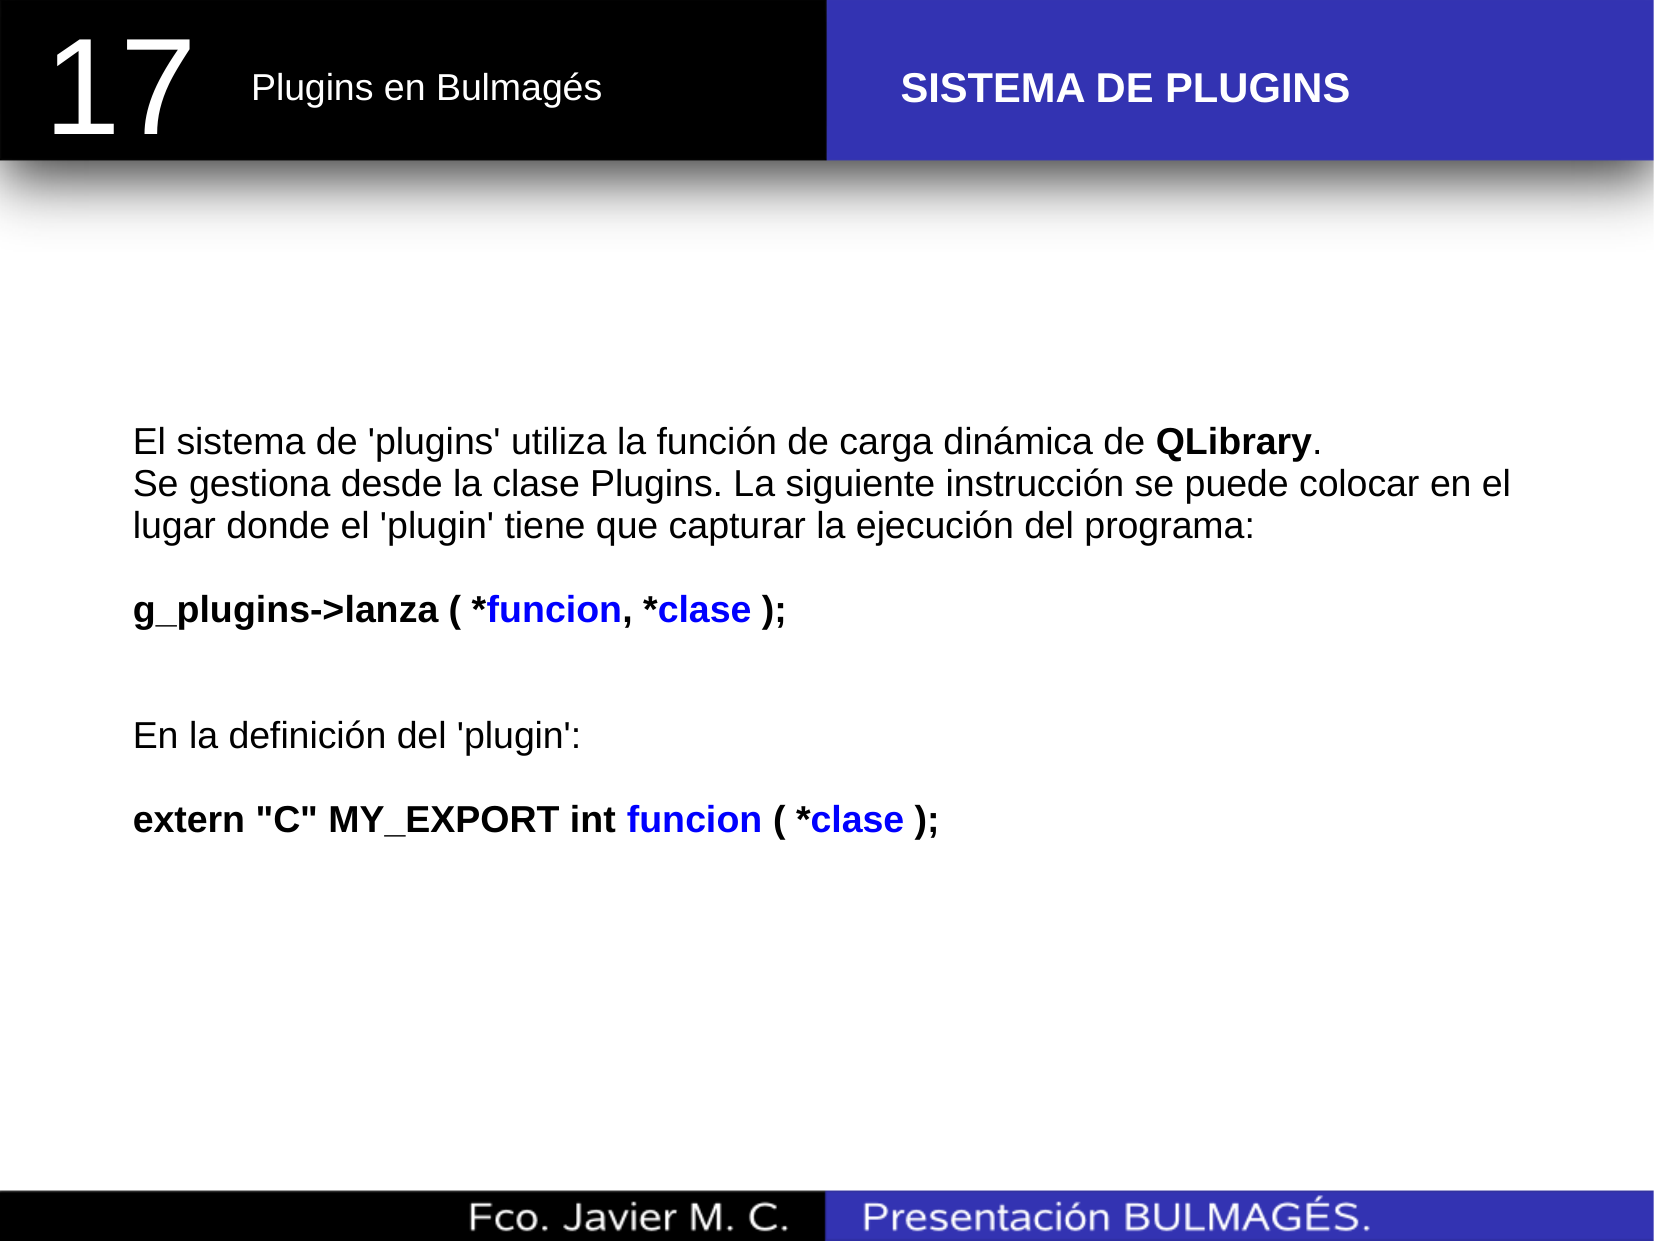

SISTEMA DE PLUGINS
Plugins en Bulmagés
El sistema de 'plugins' utiliza la función de carga dinámica de QLibrary.
Se gestiona desde la clase Plugins. La siguiente instrucción se puede colocar en el lugar donde el 'plugin' tiene que capturar la ejecución del programa:
g_plugins->lanza ( *funcion, *clase );
En la definición del 'plugin':
extern "C" MY_EXPORT int funcion ( *clase );